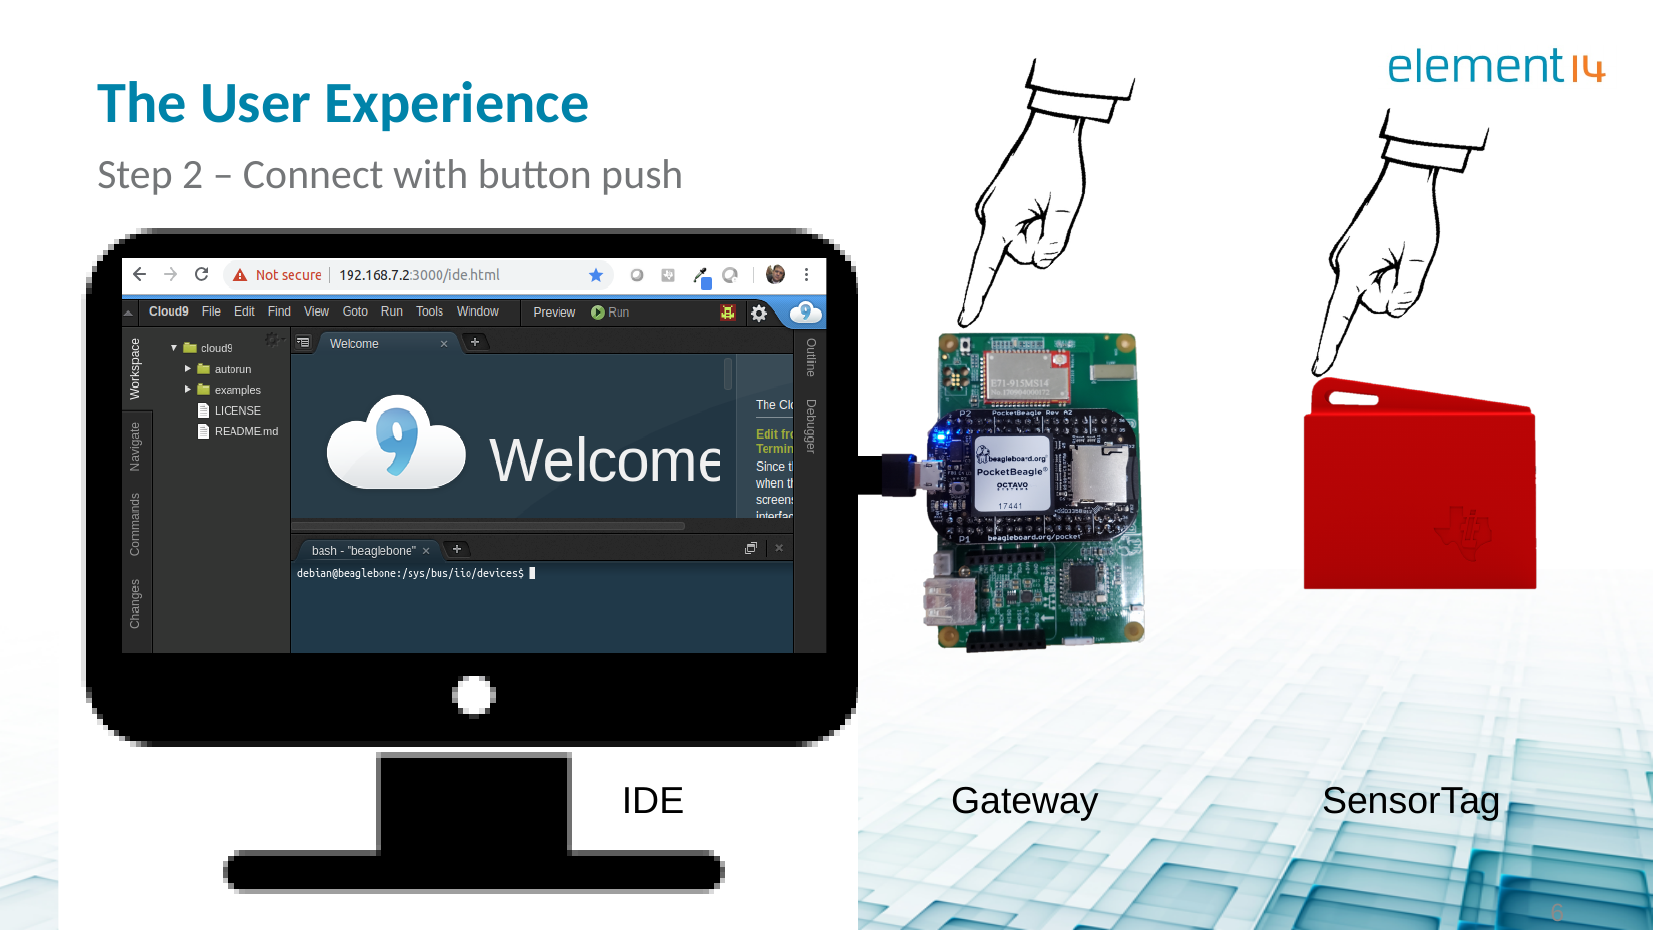

The User Experience
Step 2 – Connect with button push
IDE
Gateway
SensorTag